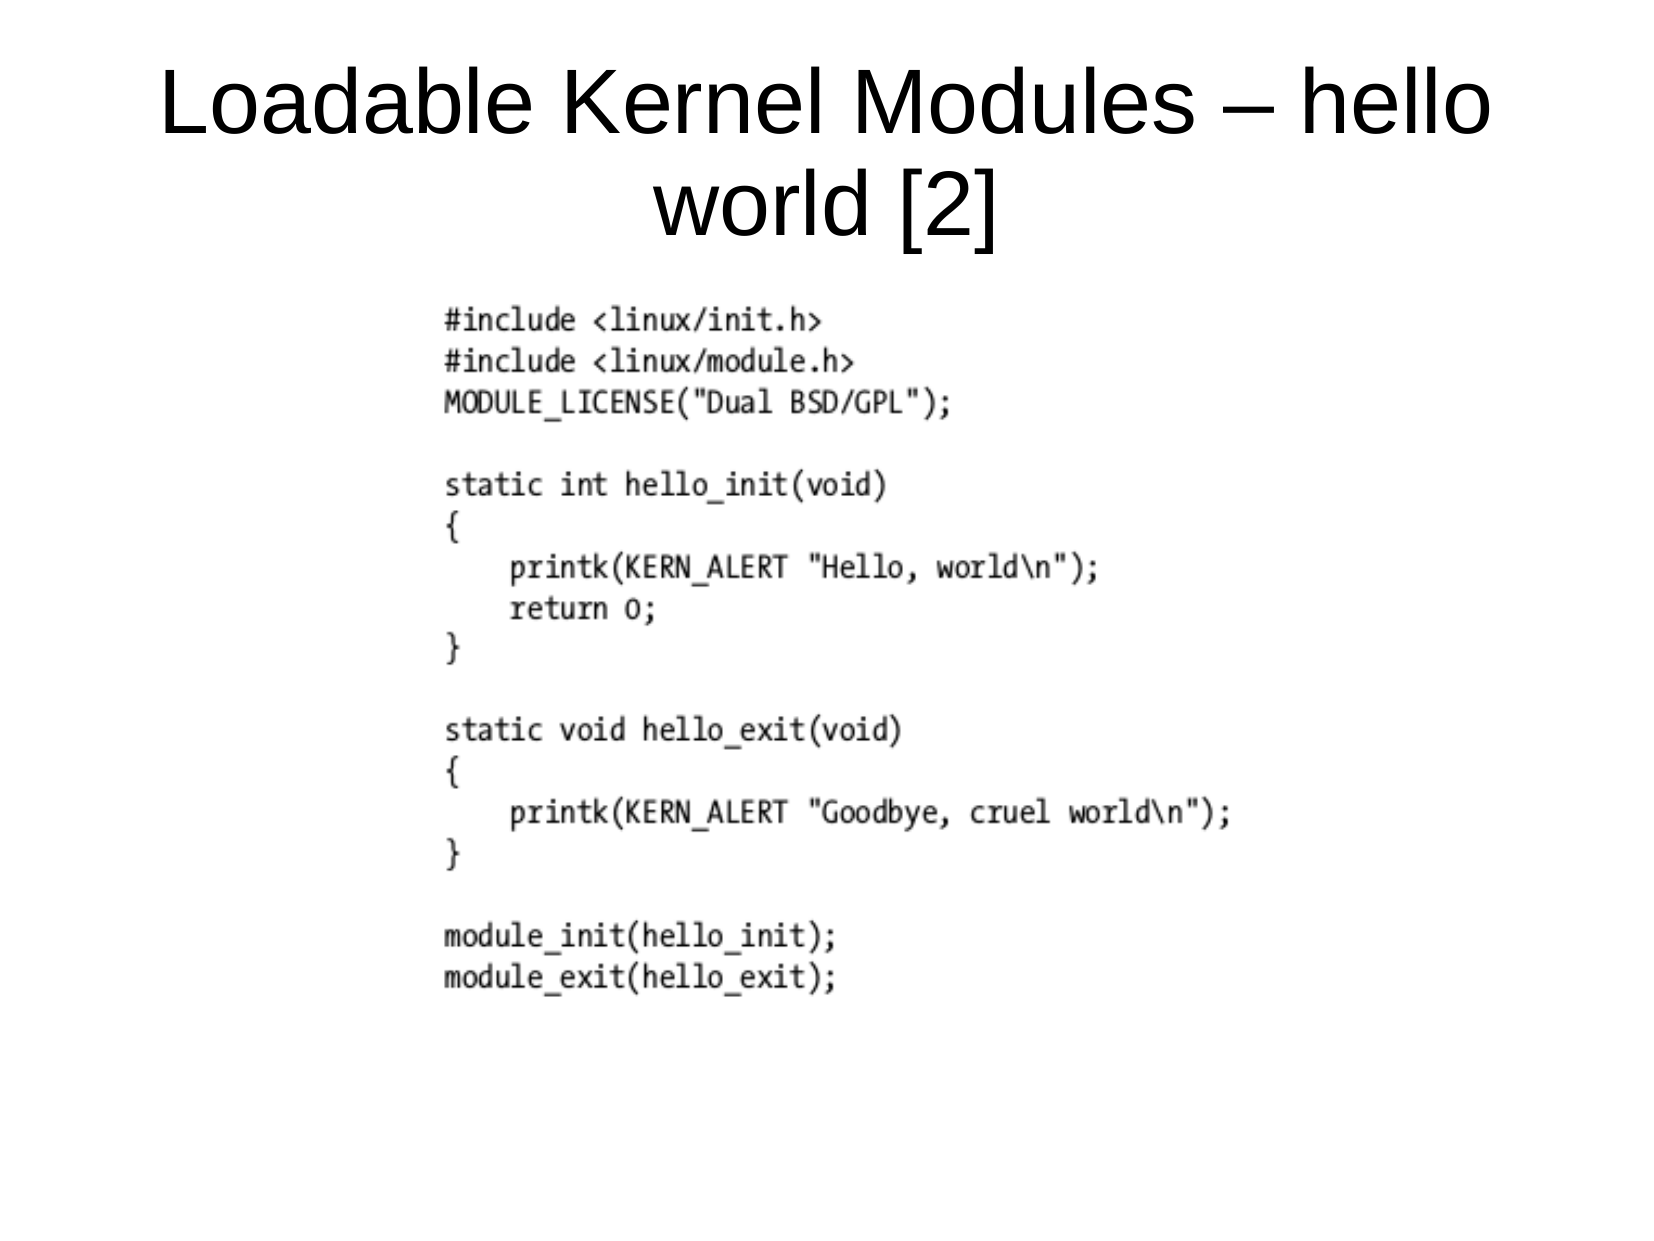

# Loadable Kernel Modules – hello world [2]